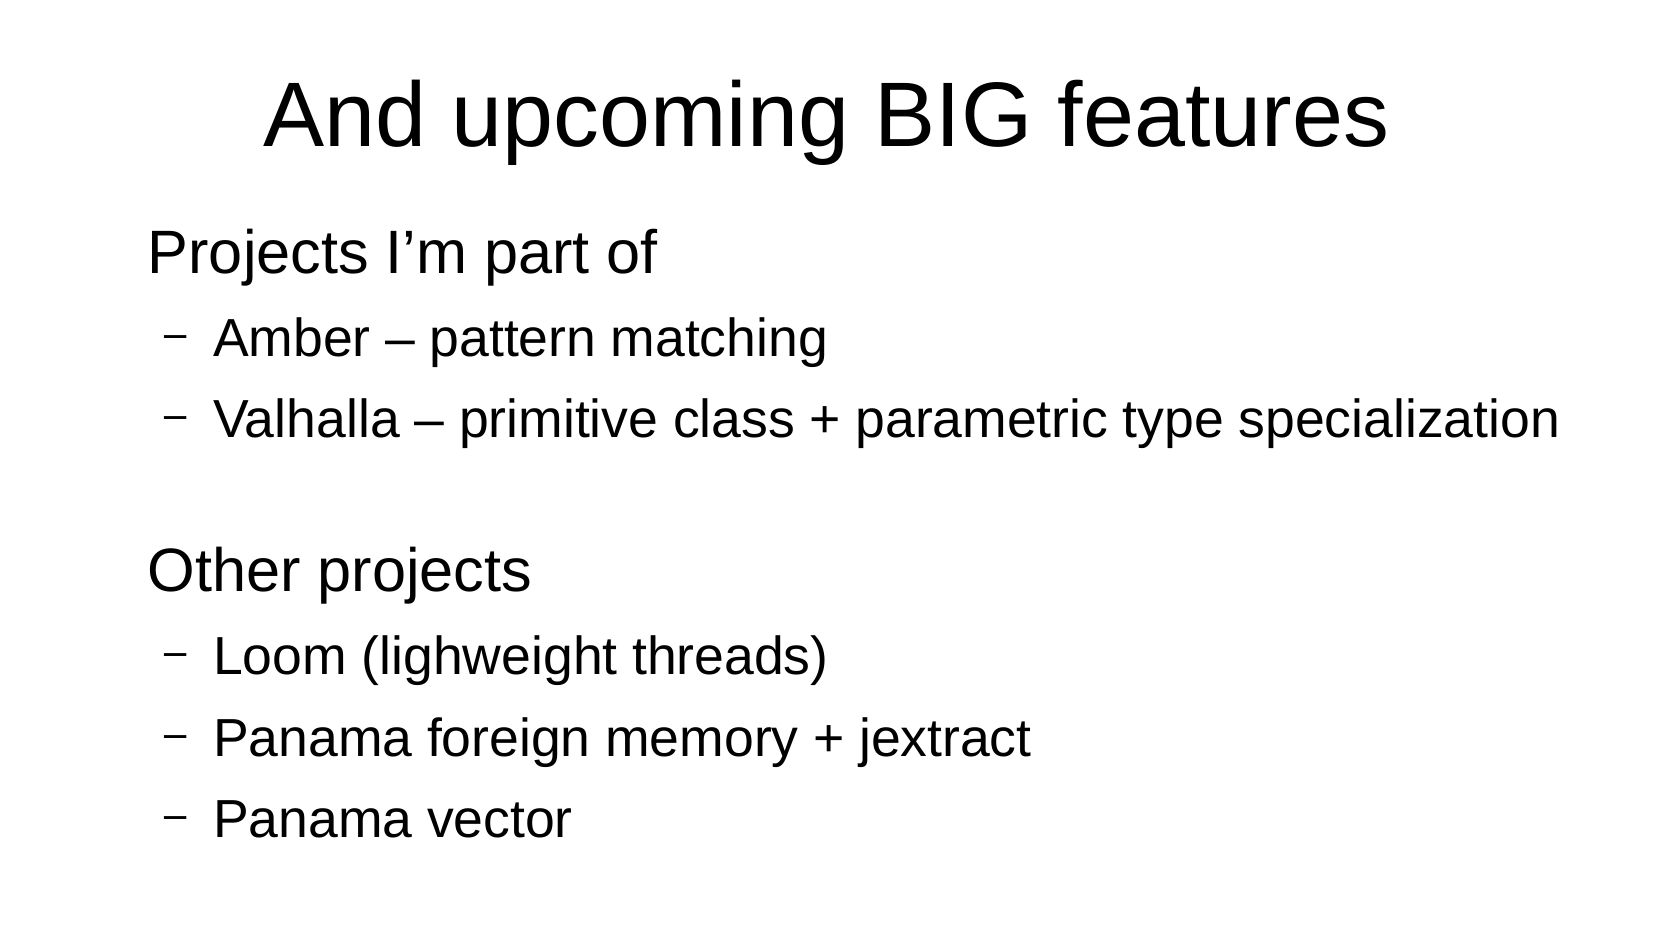

# And upcoming BIG features
Projects I’m part of
Amber – pattern matching
Valhalla – primitive class + parametric type specialization
Other projects
Loom (lighweight threads)
Panama foreign memory + jextract
Panama vector